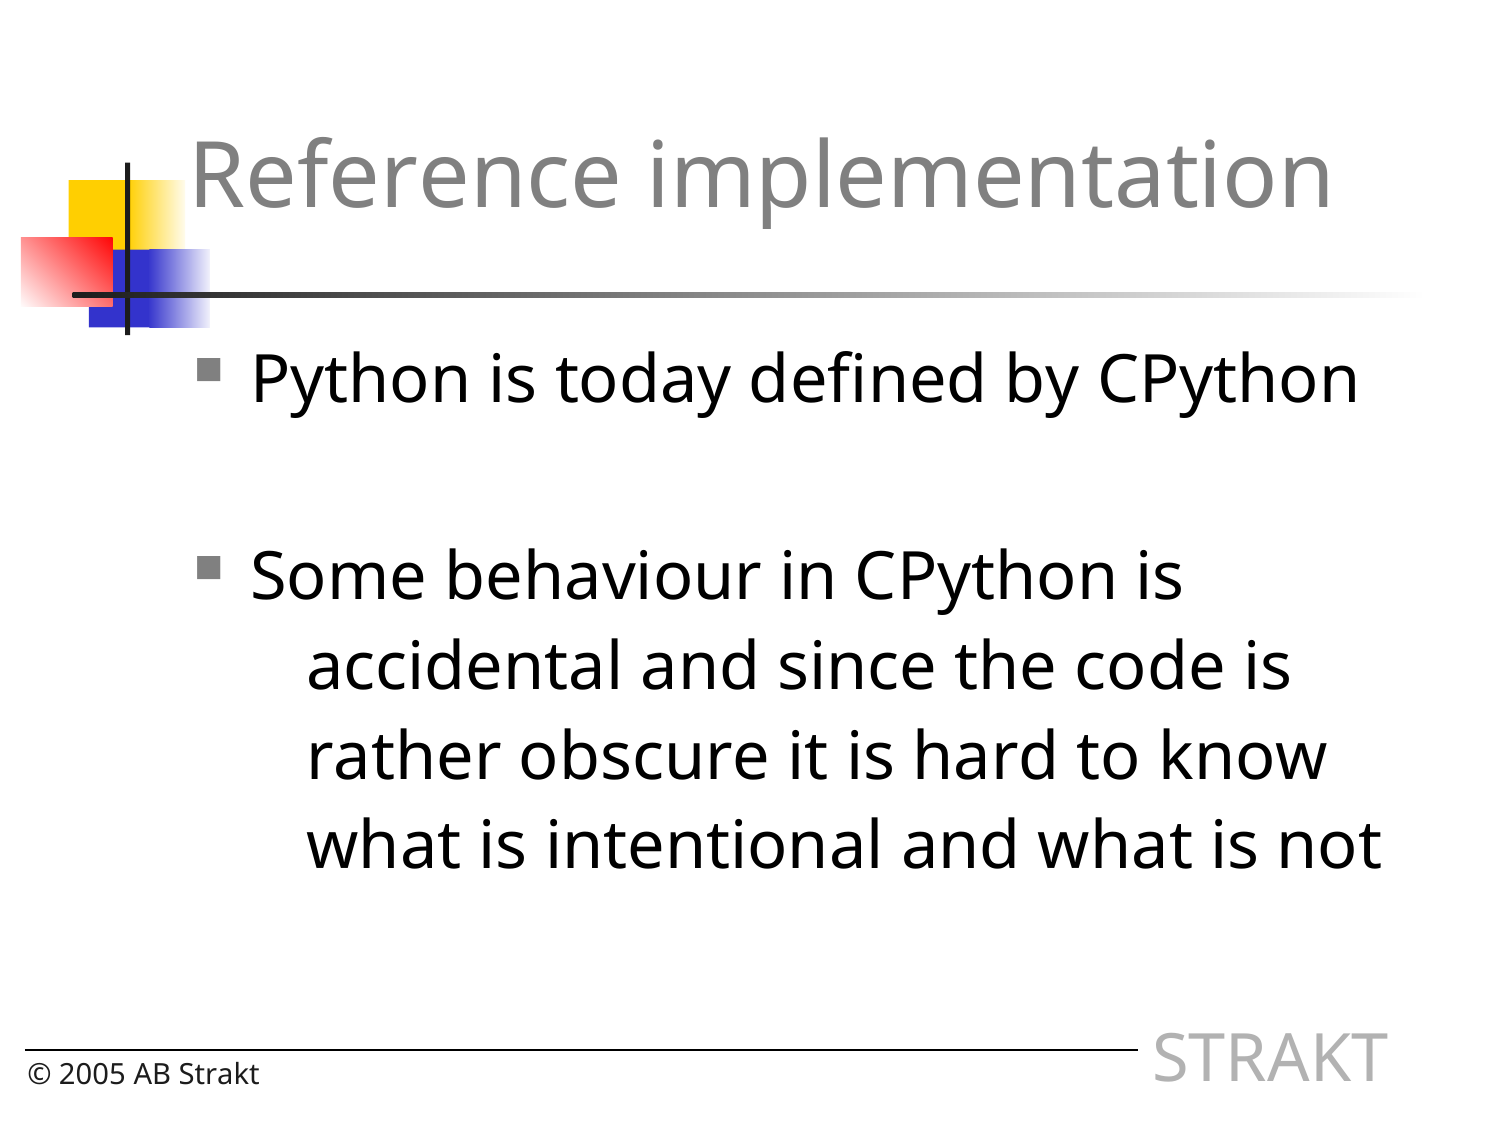

# Reference implementation
Python is today defined by CPython
Some behaviour in CPython is accidental and since the code is rather obscure it is hard to know what is intentional and what is not